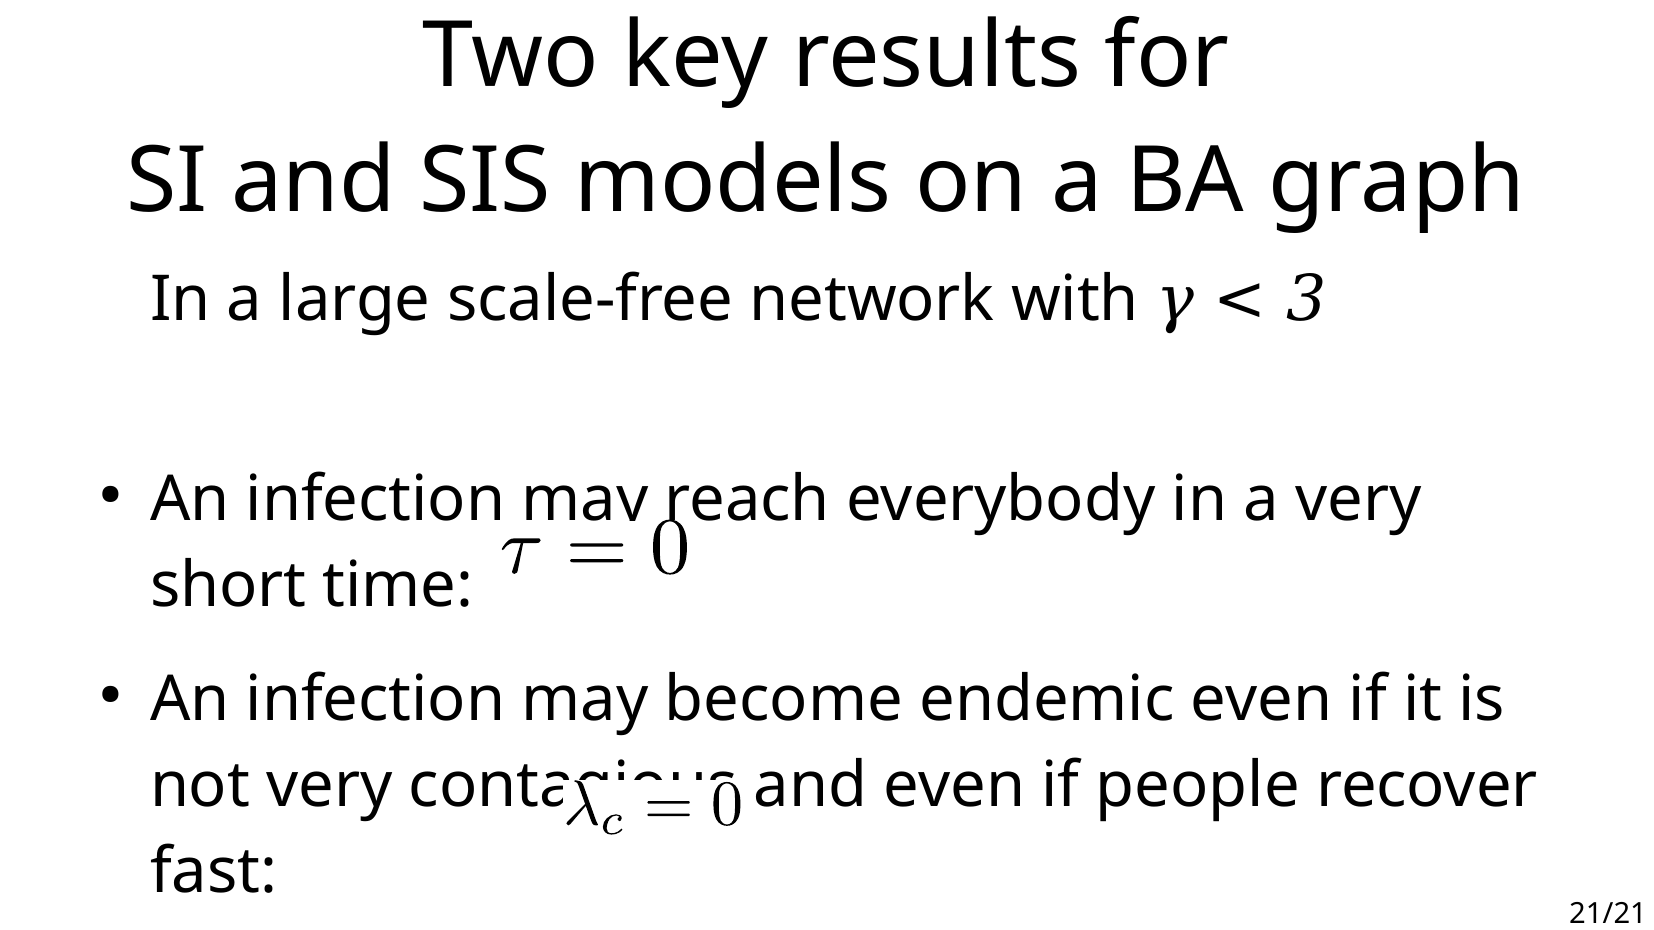

# Two key results for SI and SIS models on a BA graph
In a large scale-free network with γ < 3
An infection may reach everybody in a very short time:
An infection may become endemic even if it is not very contagious and even if people recover fast:
21